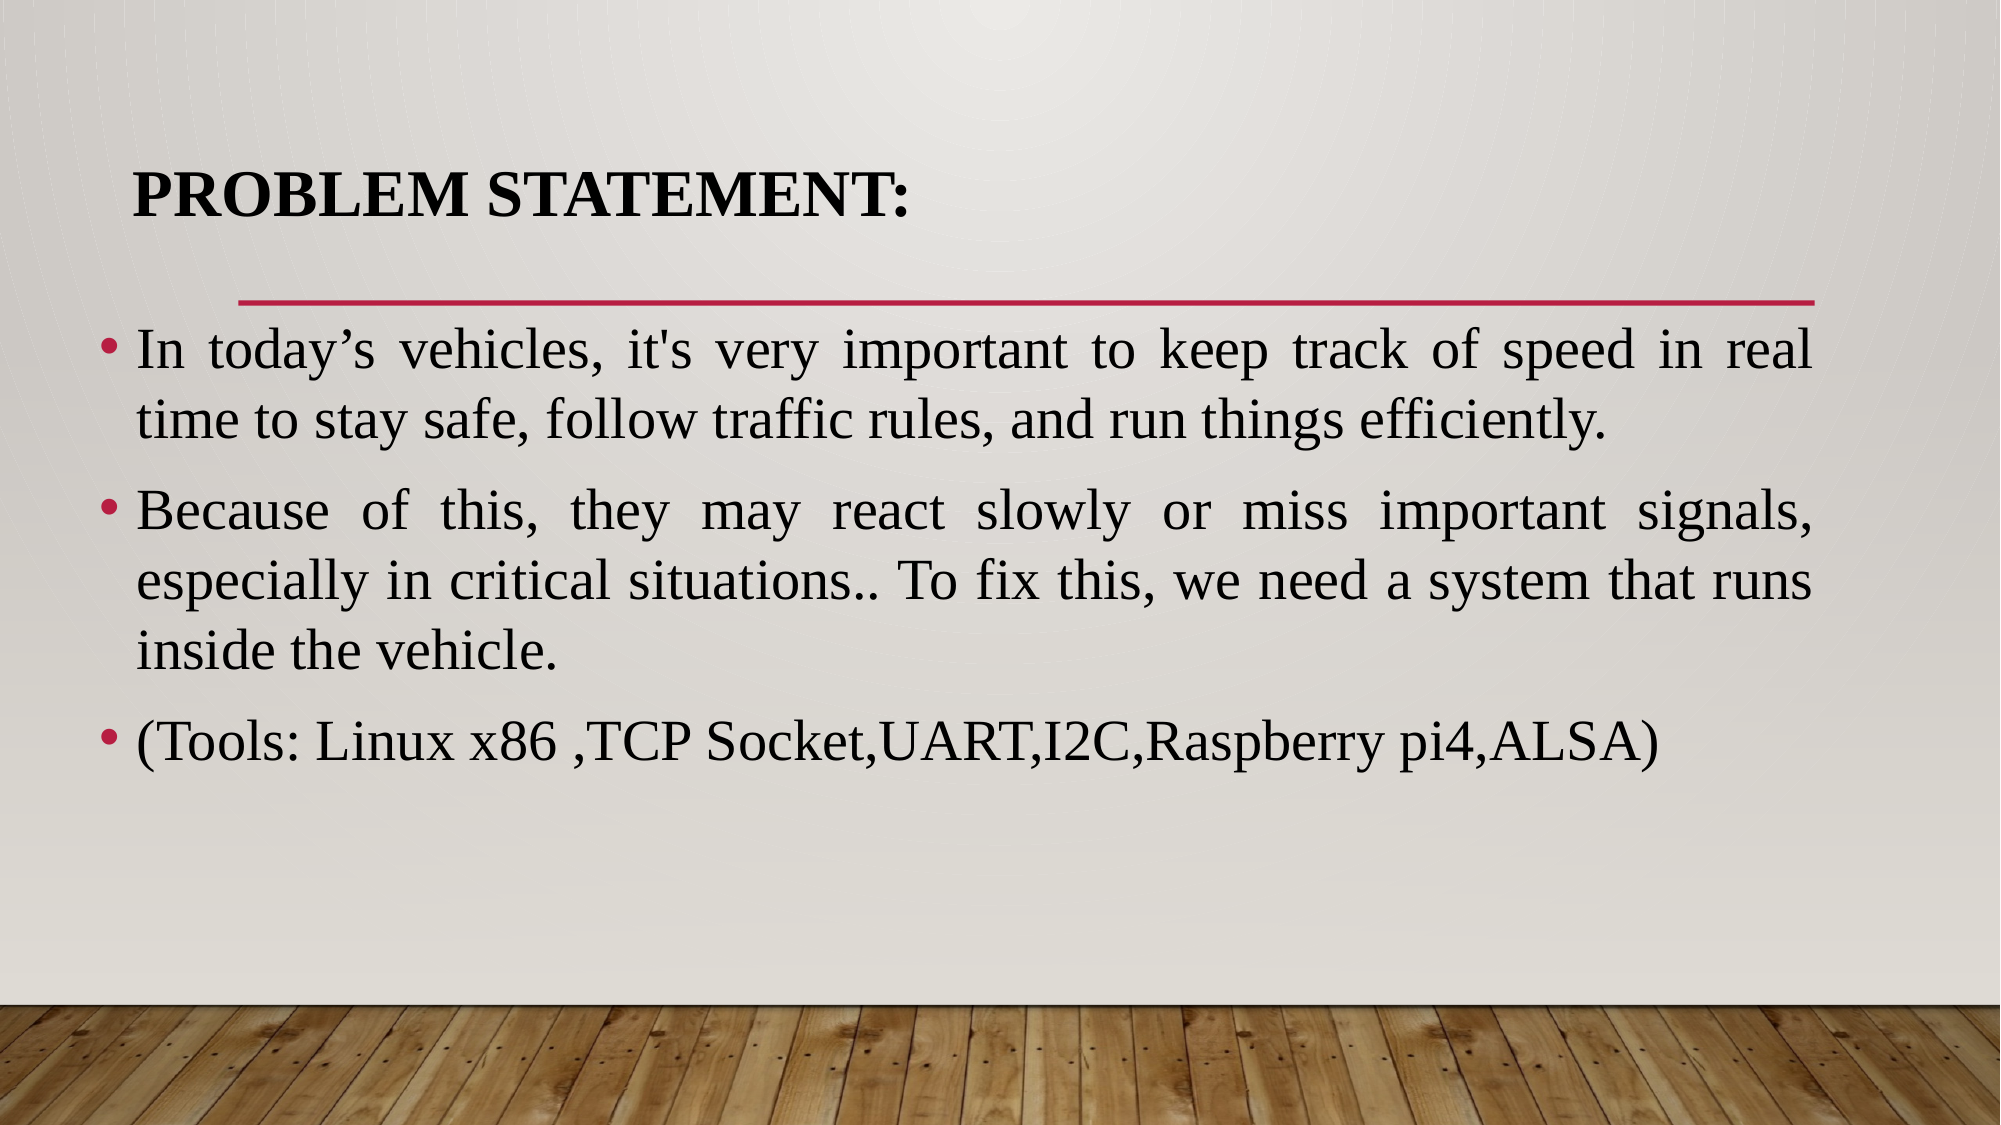

# Problem Statement:
In today’s vehicles, it's very important to keep track of speed in real time to stay safe, follow traffic rules, and run things efficiently.
Because of this, they may react slowly or miss important signals, especially in critical situations.. To fix this, we need a system that runs inside the vehicle.
(Tools: Linux x86 ,TCP Socket,UART,I2C,Raspberry pi4,ALSA)